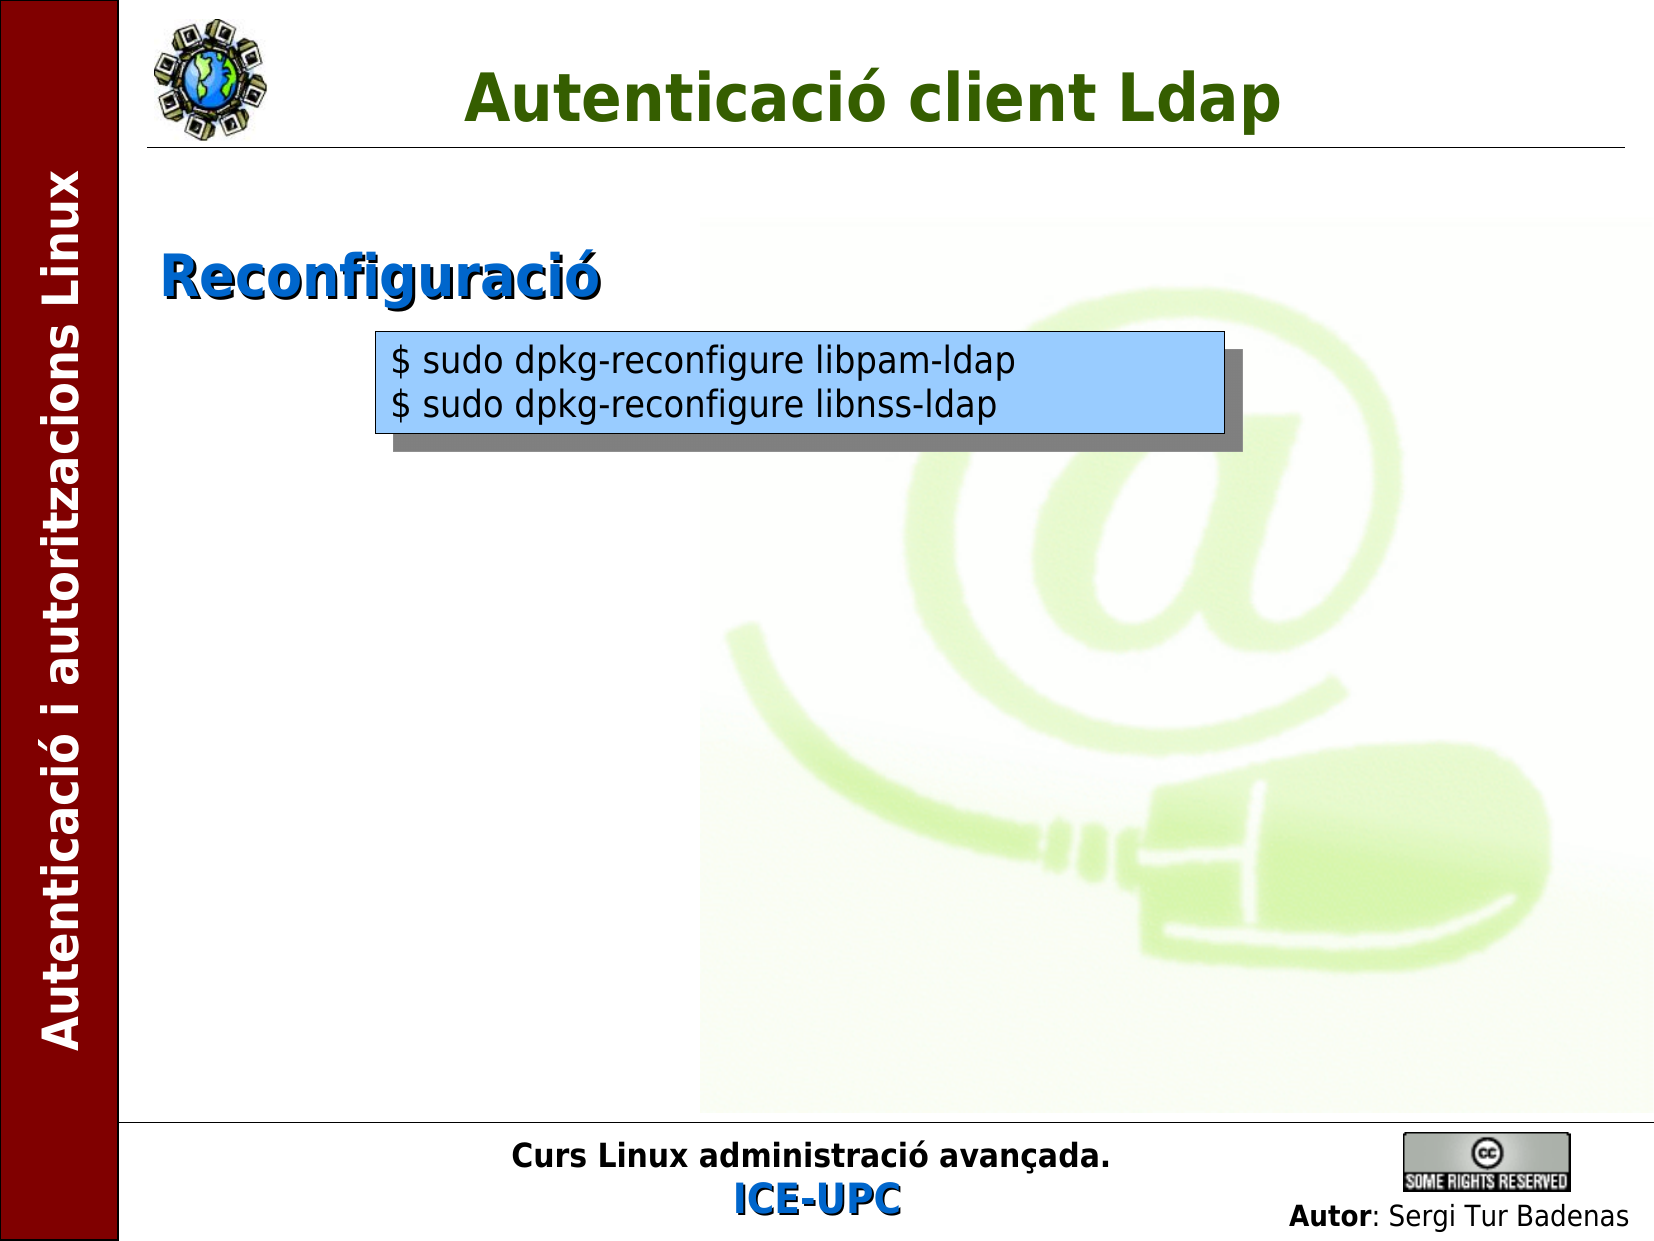

# Autenticació client Ldap
Reconfiguració
$ sudo dpkg-reconfigure libpam-ldap
$ sudo dpkg-reconfigure libnss-ldap